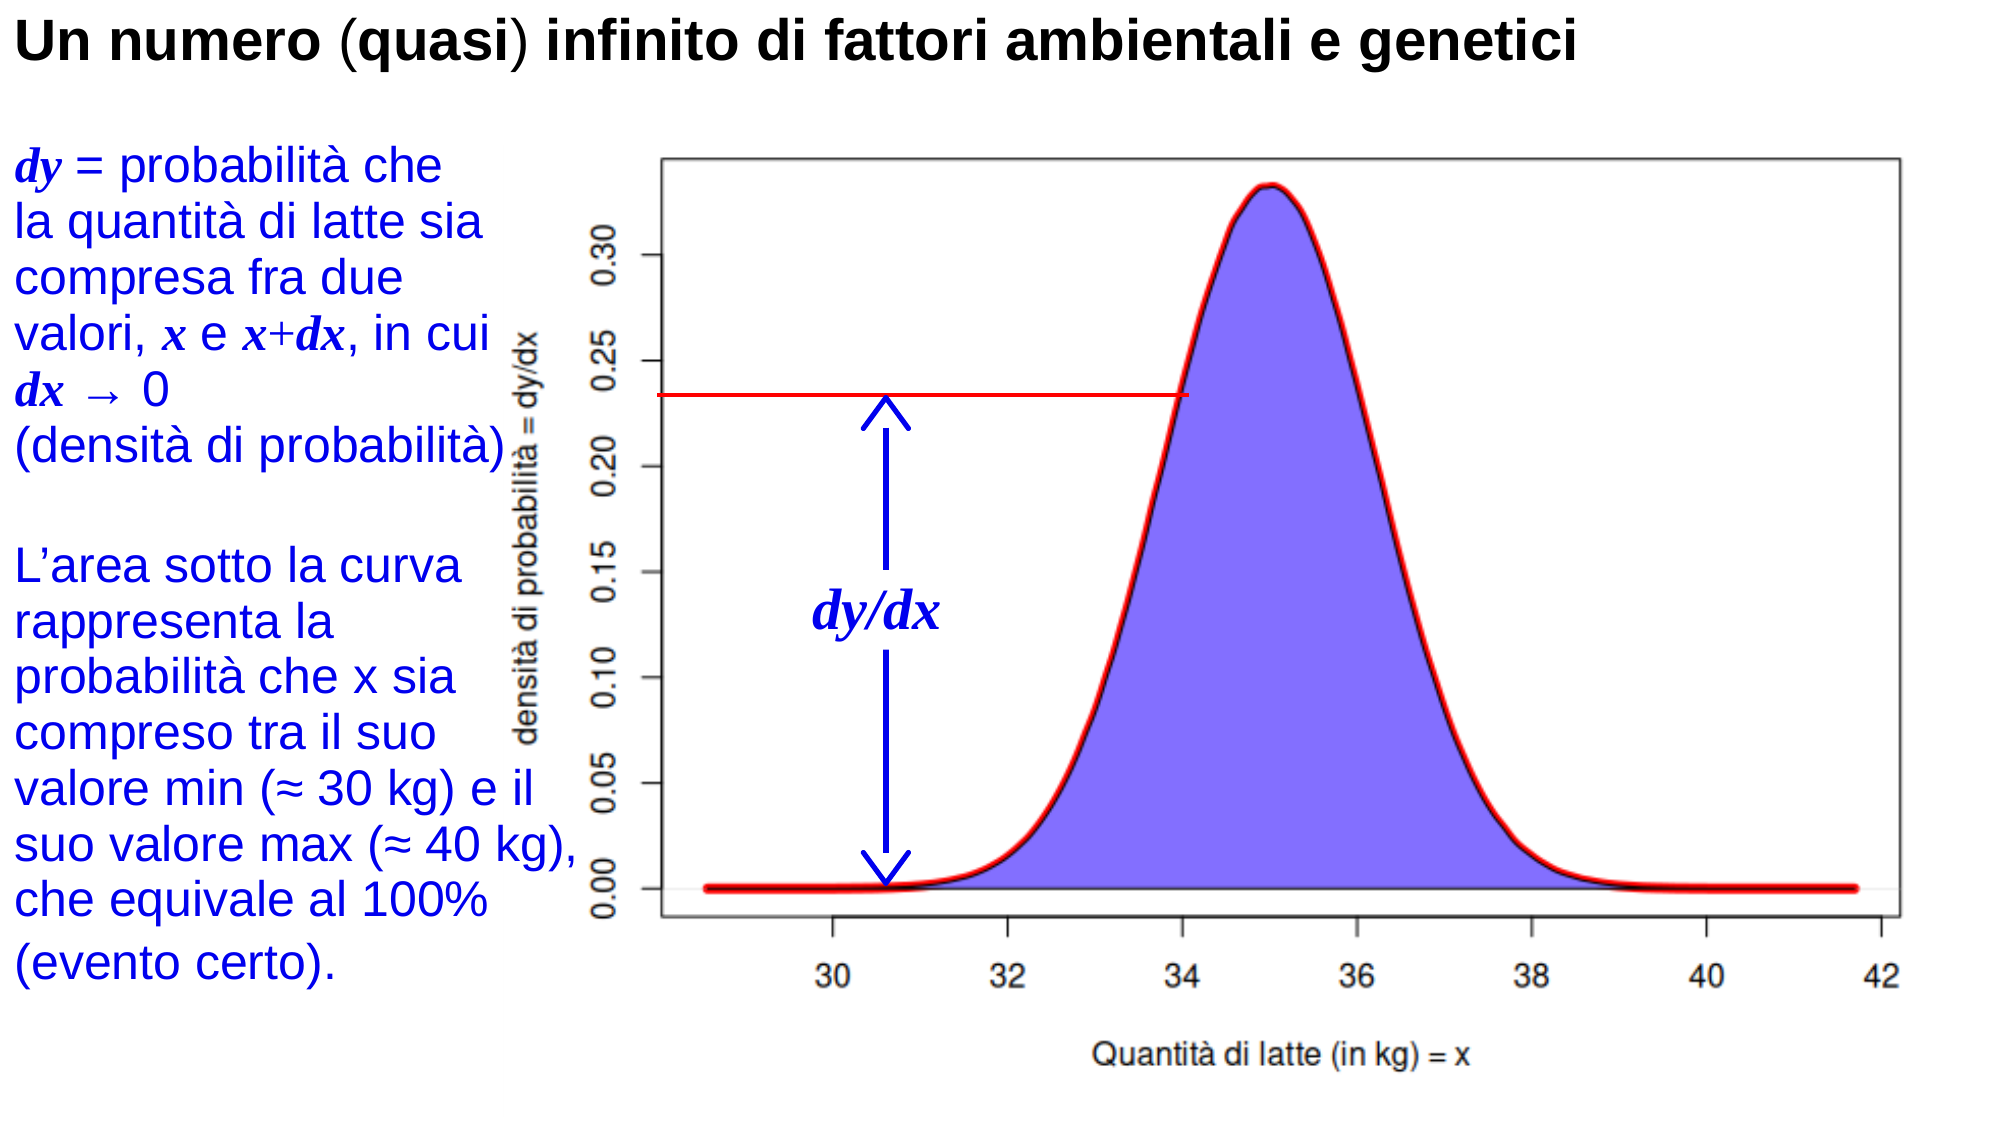

dy = probabilità che
la quantità di latte sia
compresa fra due
valori, x e x+dx, in cui
dx → 0
(densità di probabilità)
L’area sotto la curva
rappresenta la
probabilità che x sia
compreso tra il suo
valore min (≈ 30 kg) e il
suo valore max (≈ 40 kg),
che equivale al 100%
(evento certo).
Un numero (quasi) infinito di fattori ambientali e genetici
dy/dx